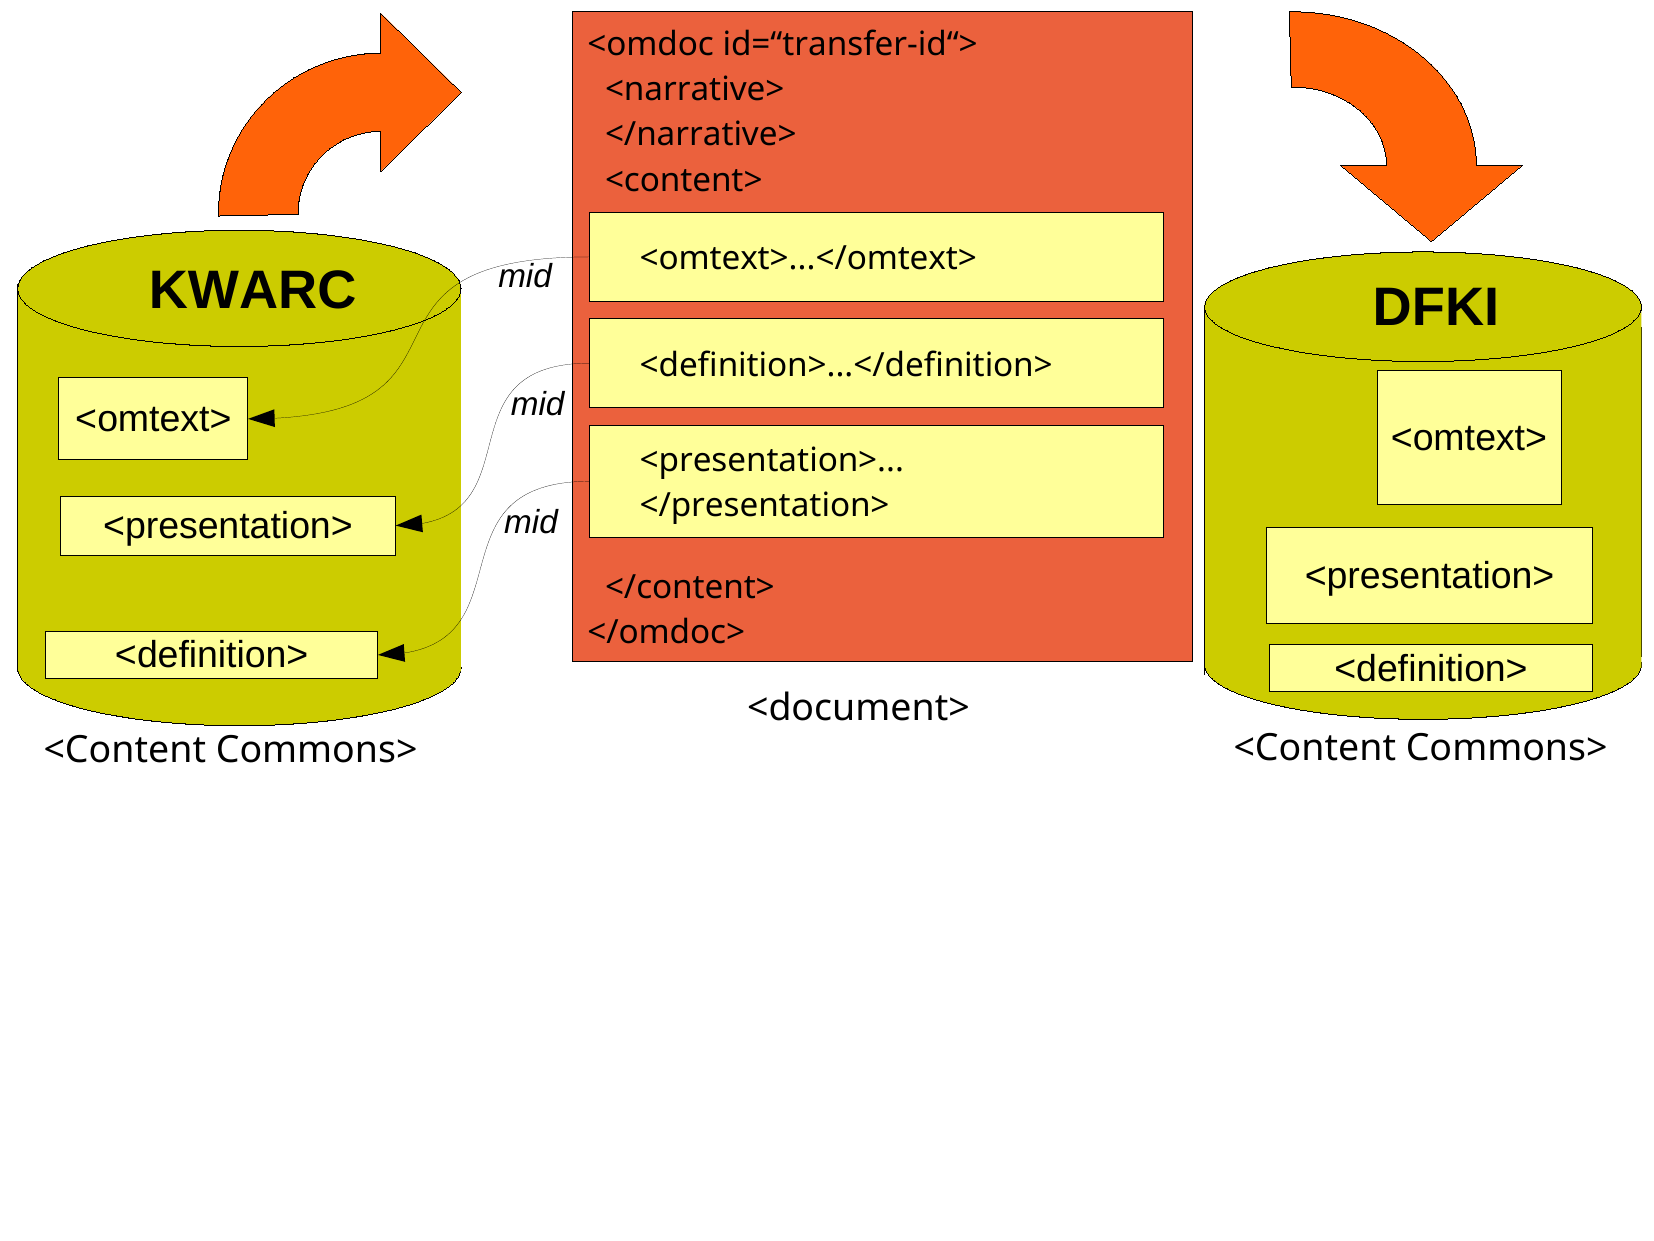

<omdoc id=“transfer-id“>
 <narrative>
 </narrative>
 <content>
 </content>
</omdoc>
 <omtext>...</omtext>
mid
KWARC
 DFKI
 <definition>...</definition>
<omtext>
<omtext>
mid
 <presentation>...
 </presentation>
<presentation>
mid
<presentation>
<definition>
<definition>
<document>
<Content Commons>
<Content Commons>